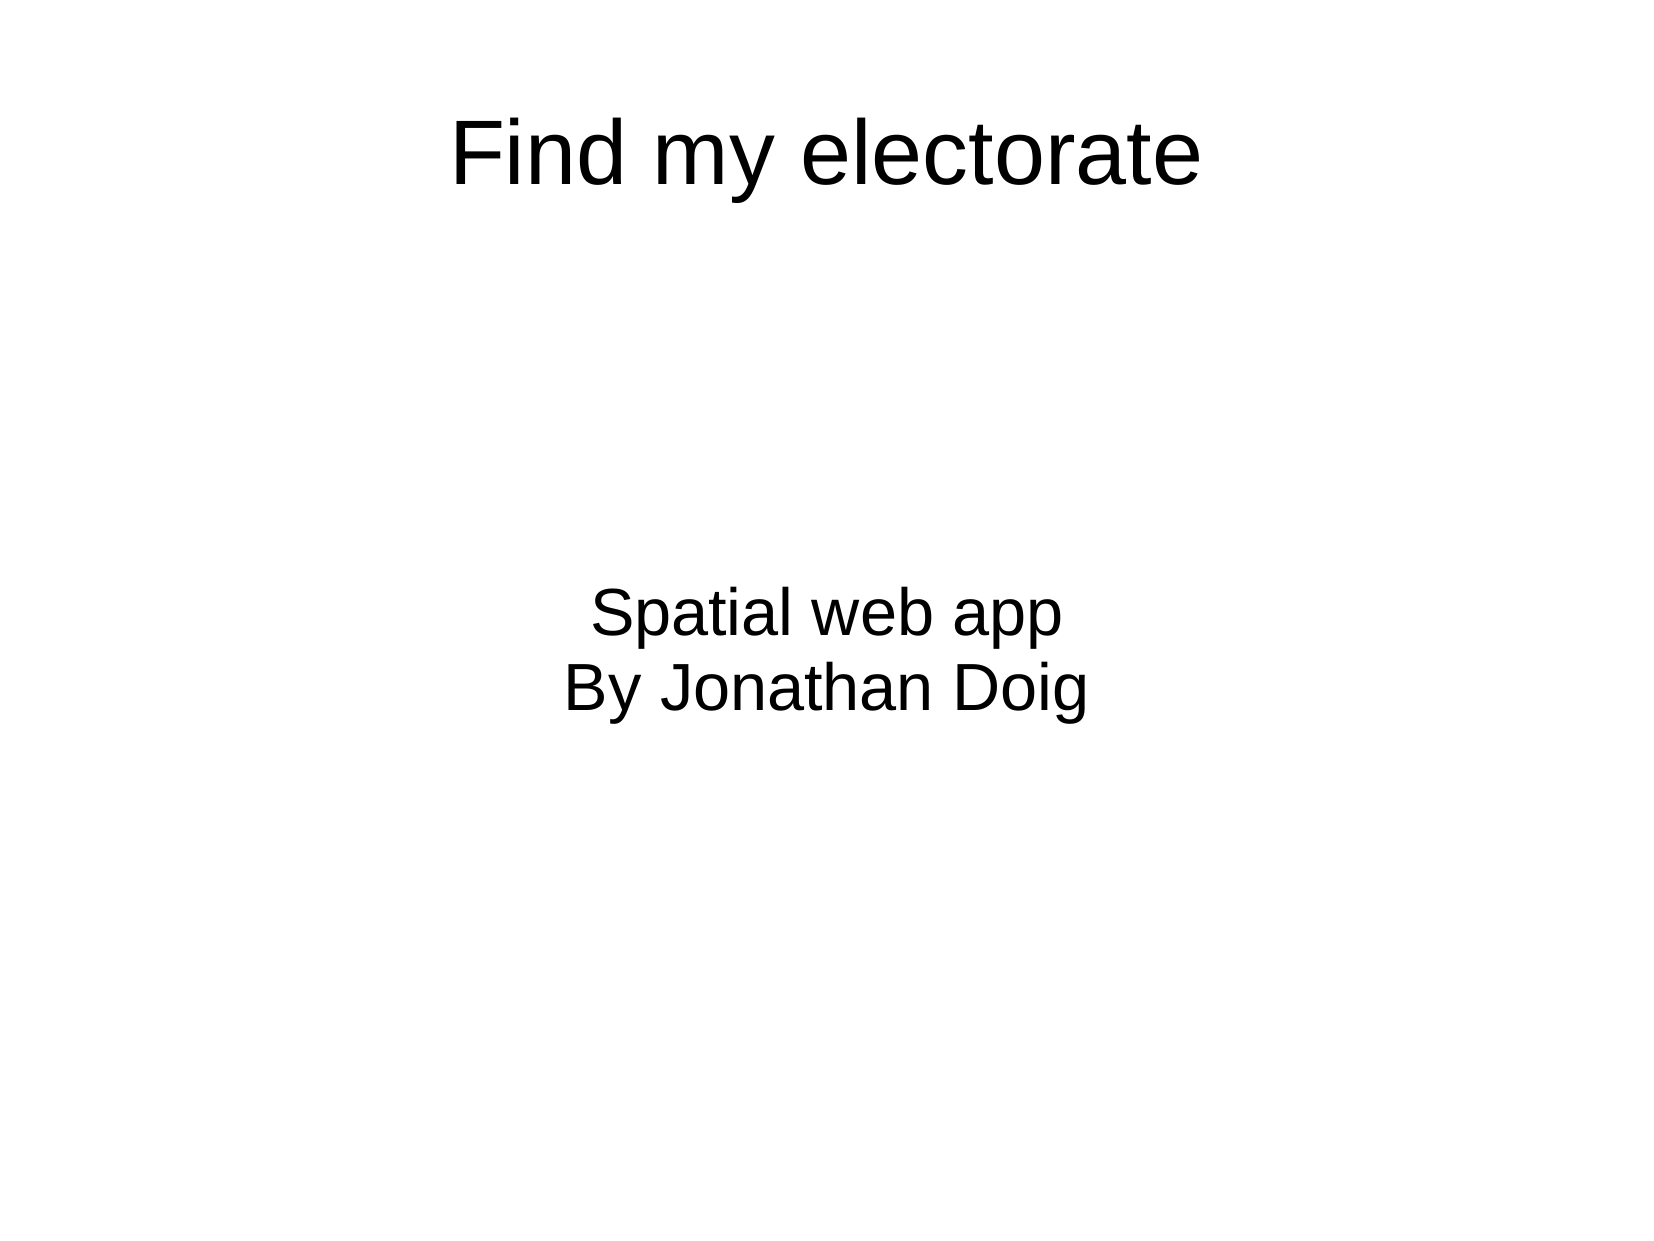

# Find my electorate
Spatial web app
By Jonathan Doig